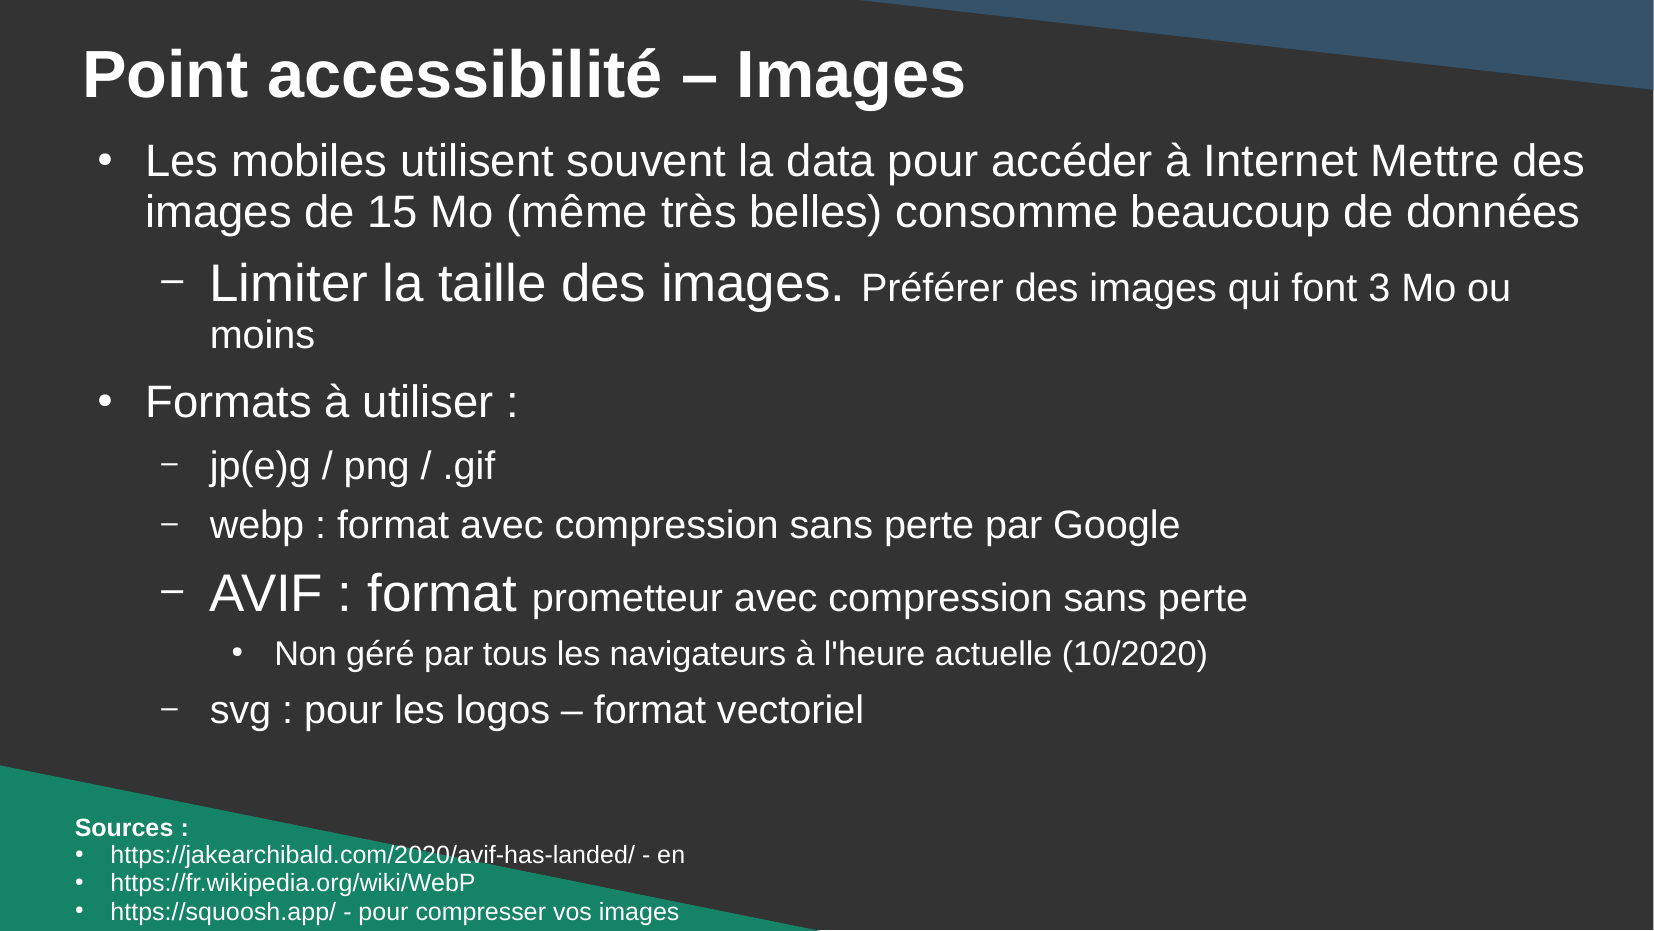

# Point accessibilité – Images
Les mobiles utilisent souvent la data pour accéder à Internet Mettre des images de 15 Mo (même très belles) consomme beaucoup de données
Limiter la taille des images. Préférer des images qui font 3 Mo ou moins
Formats à utiliser :
jp(e)g / png / .gif
webp : format avec compression sans perte par Google
AVIF : format prometteur avec compression sans perte
Non géré par tous les navigateurs à l'heure actuelle (10/2020)
svg : pour les logos – format vectoriel
Sources :
https://jakearchibald.com/2020/avif-has-landed/ - en
https://fr.wikipedia.org/wiki/WebP
https://squoosh.app/ - pour compresser vos images